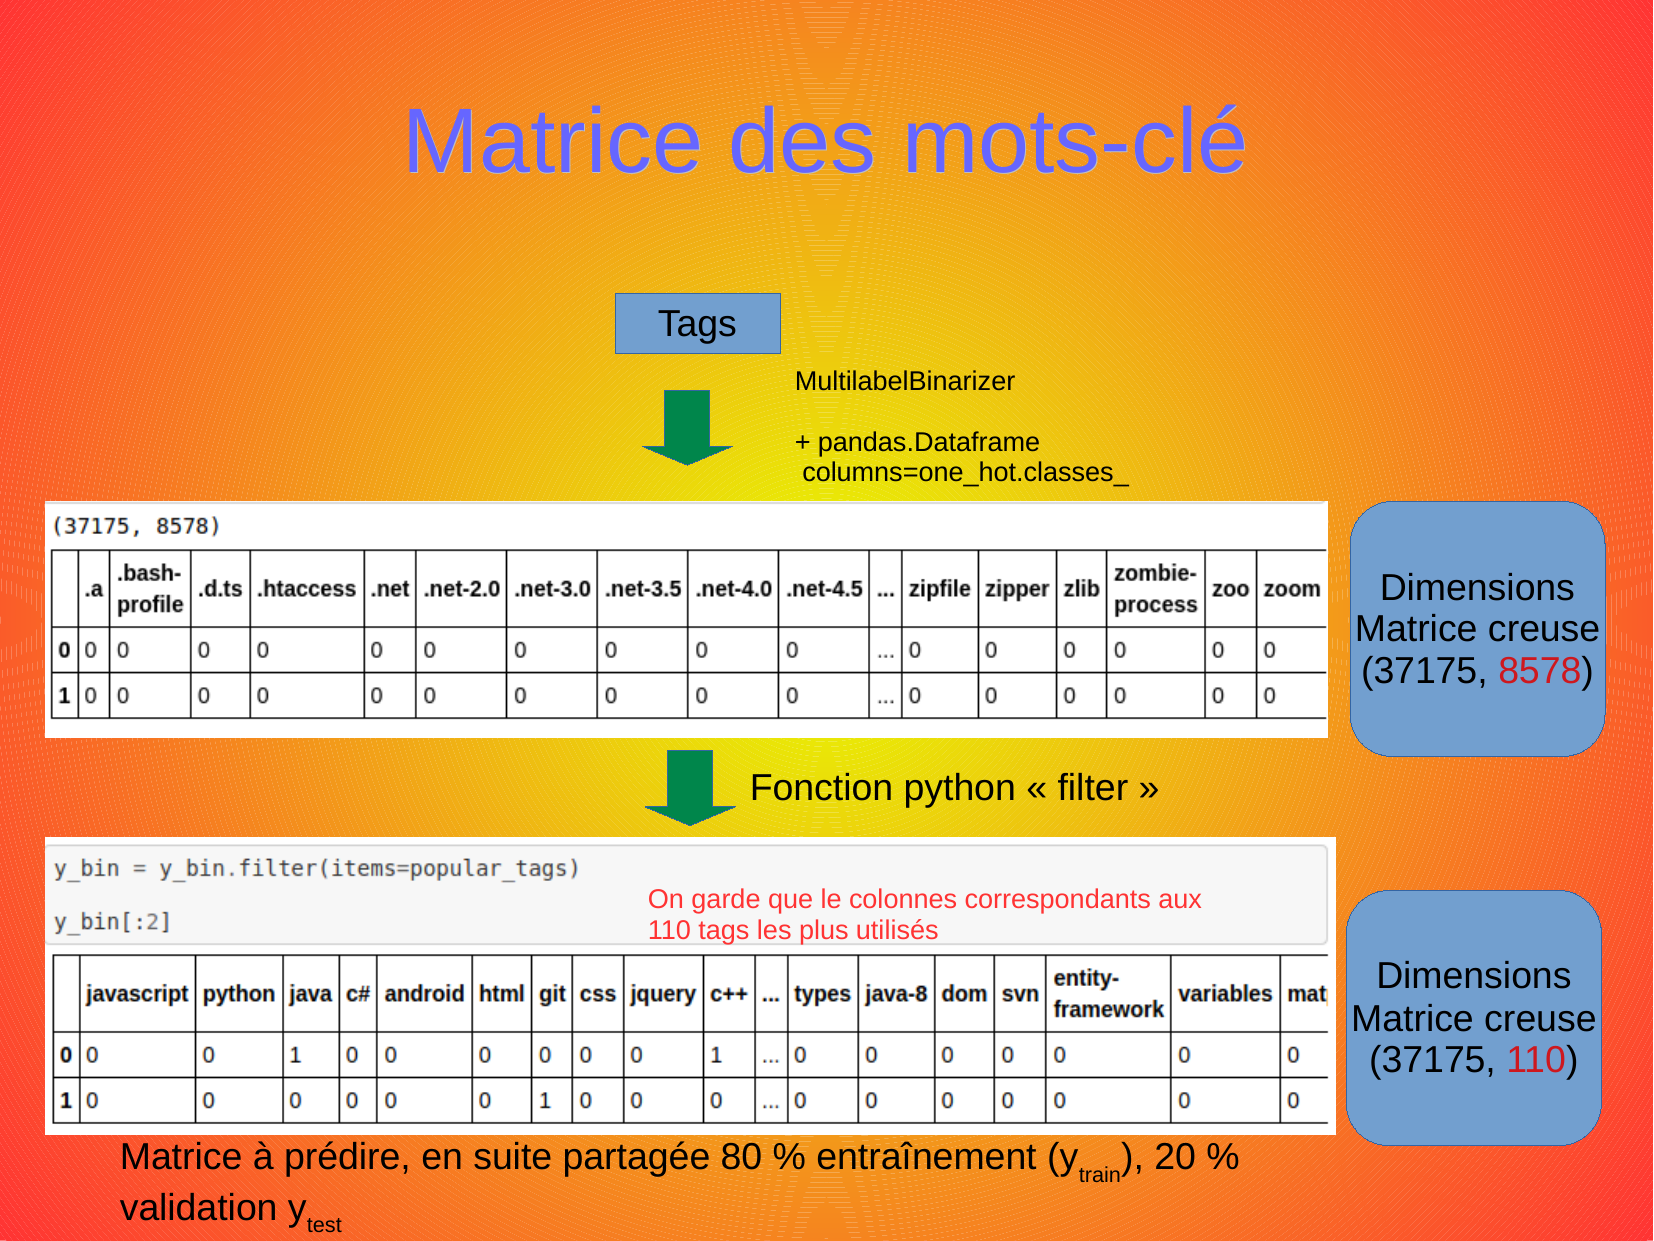

# Matrice des mots-clé
Tags
MultilabelBinarizer
+ pandas.Dataframe
 columns=one_hot.classes_
Dimensions
Matrice creuse
(37175, 8578)
Fonction python « filter »
On garde que le colonnes correspondants aux 110 tags les plus utilisés
Dimensions
Matrice creuse
(37175, 110)
Matrice à prédire, en suite partagée 80 % entraînement (ytrain), 20 % validation ytest